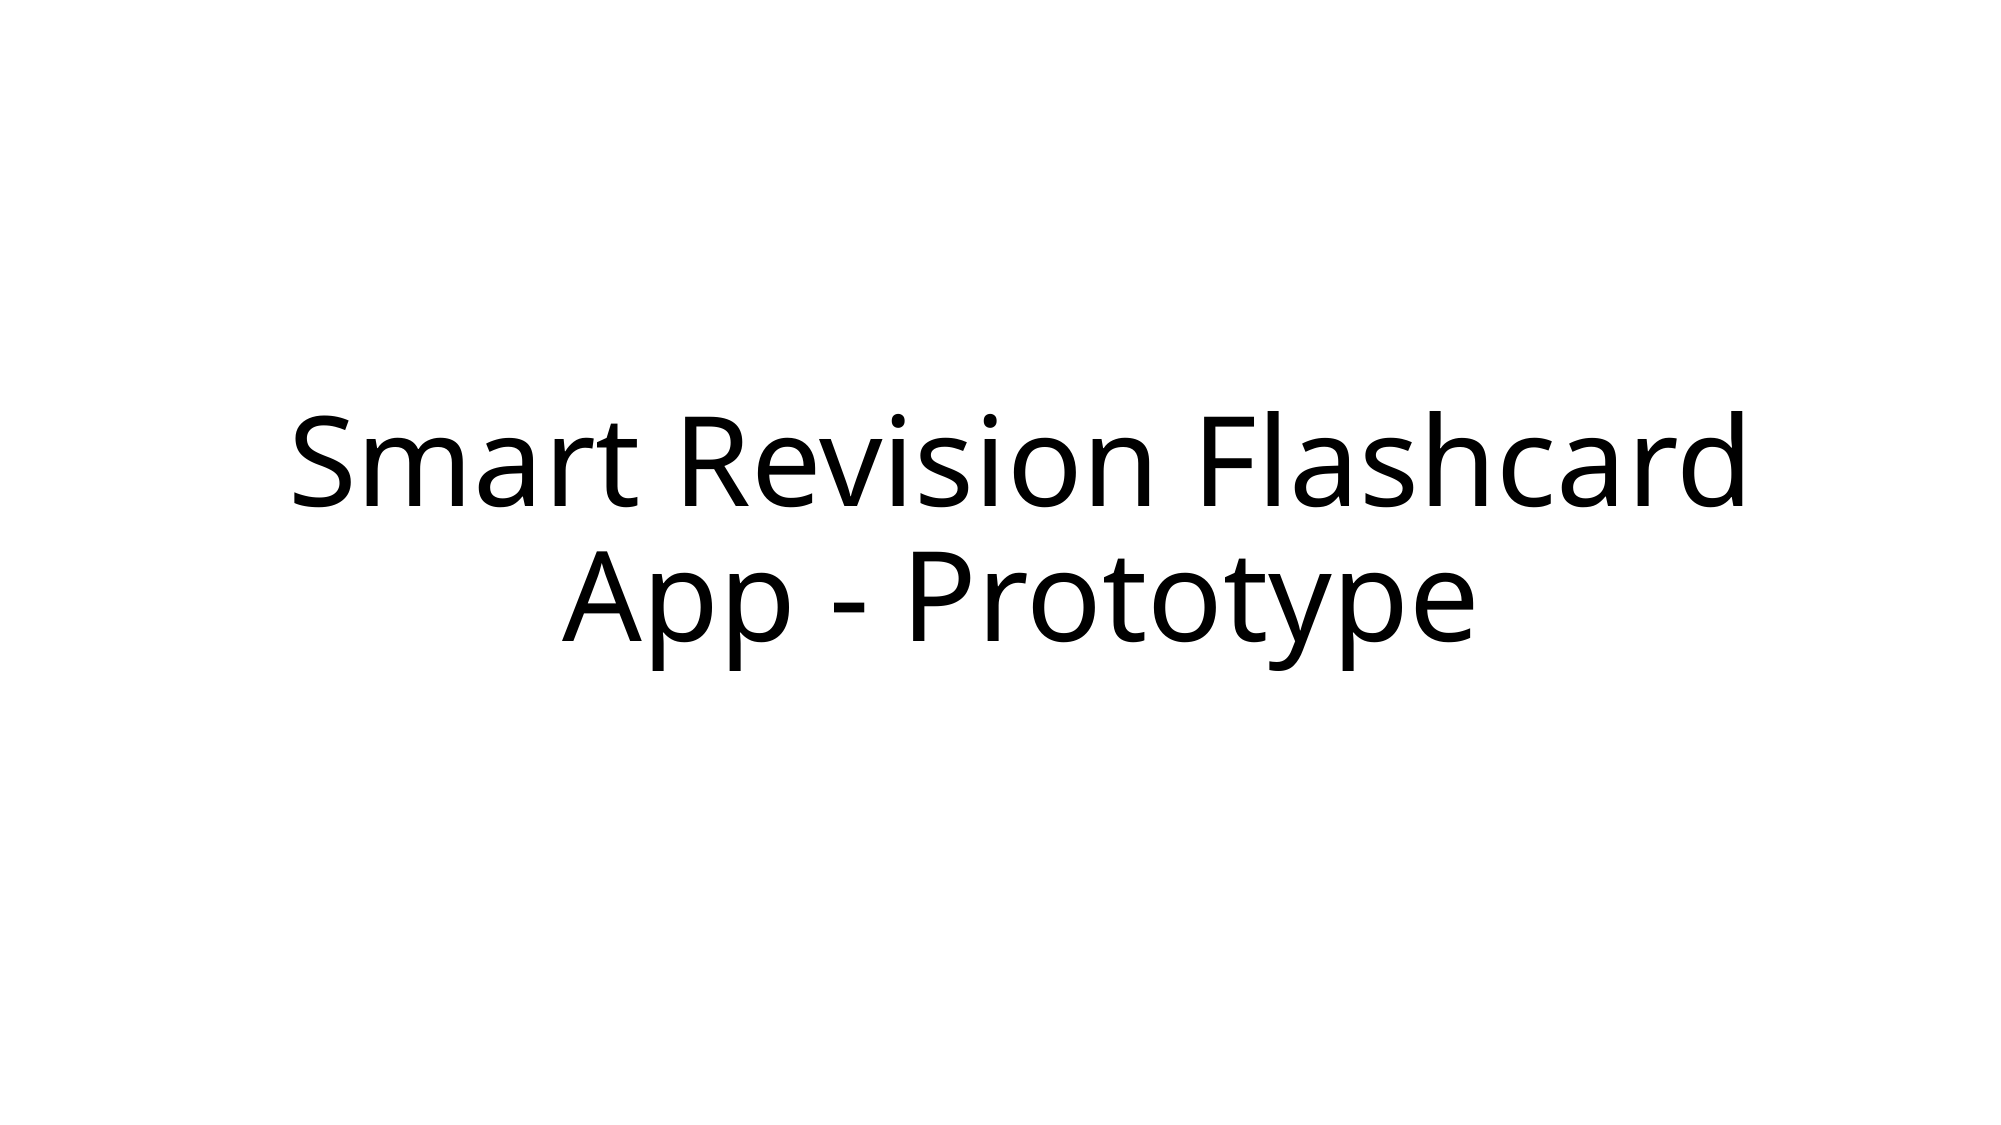

# Smart Revision Flashcard App - Prototype